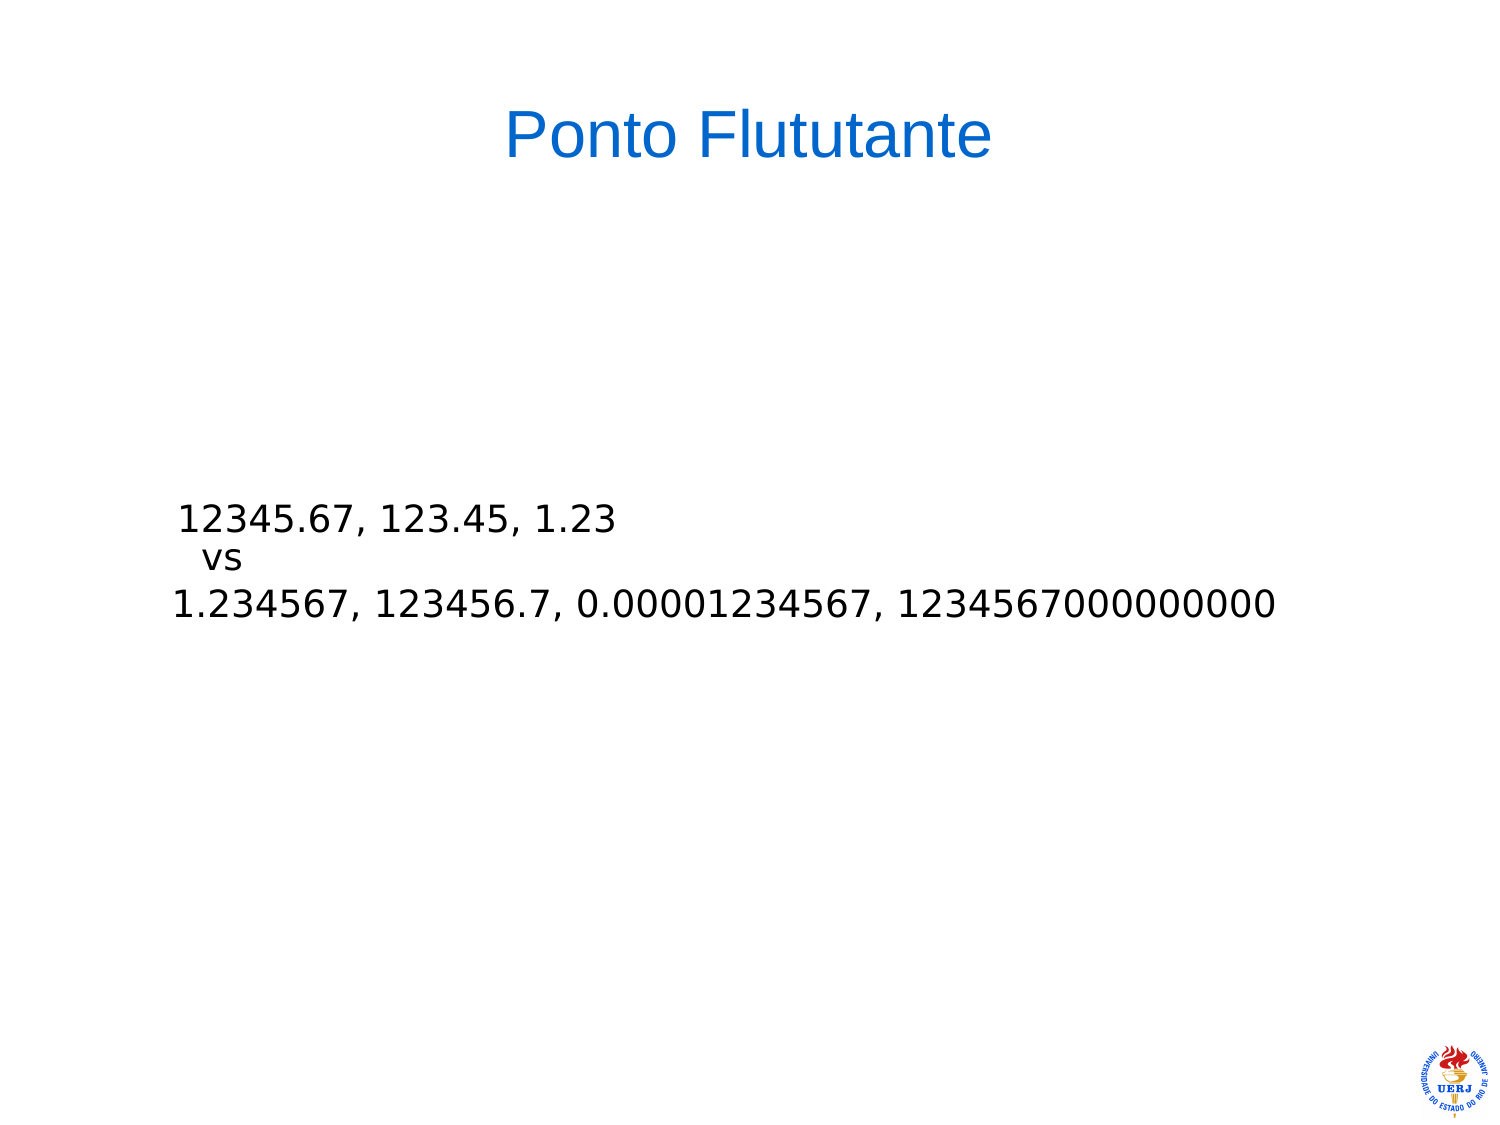

# Ponto Flututante
12345.67, 123.45, 1.23 vs
1.234567, 123456.7, 0.00001234567, 1234567000000000